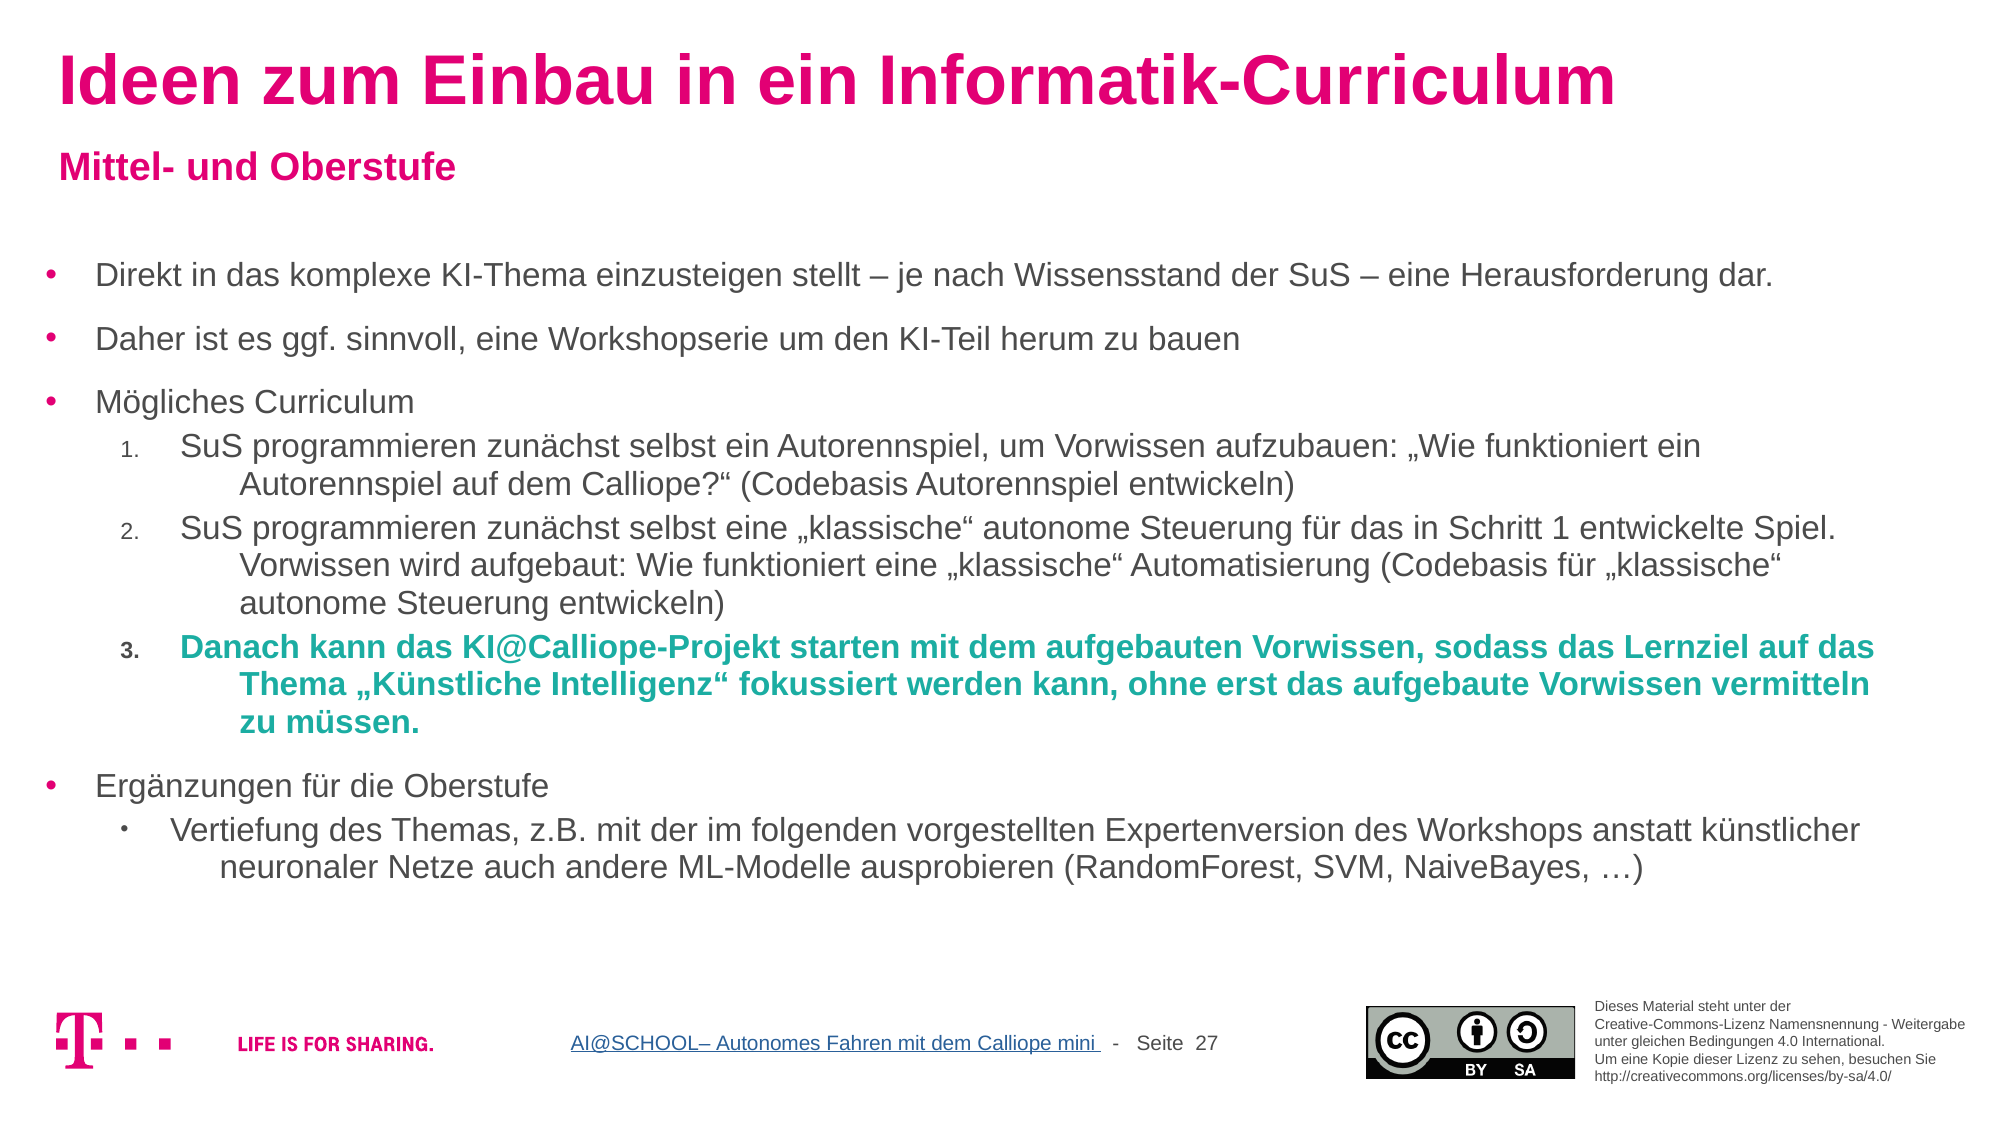

# Ideen zum Einbau in ein Informatik-Curriculum Mittel- und Oberstufe
Direkt in das komplexe KI-Thema einzusteigen stellt – je nach Wissensstand der SuS – eine Herausforderung dar.
Daher ist es ggf. sinnvoll, eine Workshopserie um den KI-Teil herum zu bauen
Mögliches Curriculum
SuS programmieren zunächst selbst ein Autorennspiel, um Vorwissen aufzubauen: „Wie funktioniert ein Autorennspiel auf dem Calliope?“ (Codebasis Autorennspiel entwickeln)
SuS programmieren zunächst selbst eine „klassische“ autonome Steuerung für das in Schritt 1 entwickelte Spiel. Vorwissen wird aufgebaut: Wie funktioniert eine „klassische“ Automatisierung (Codebasis für „klassische“ autonome Steuerung entwickeln)
Danach kann das KI@Calliope-Projekt starten mit dem aufgebauten Vorwissen, sodass das Lernziel auf das Thema „Künstliche Intelligenz“ fokussiert werden kann, ohne erst das aufgebaute Vorwissen vermitteln zu müssen.
Ergänzungen für die Oberstufe
Vertiefung des Themas, z.B. mit der im folgenden vorgestellten Expertenversion des Workshops anstatt künstlicher neuronaler Netze auch andere ML-Modelle ausprobieren (RandomForest, SVM, NaiveBayes, …)